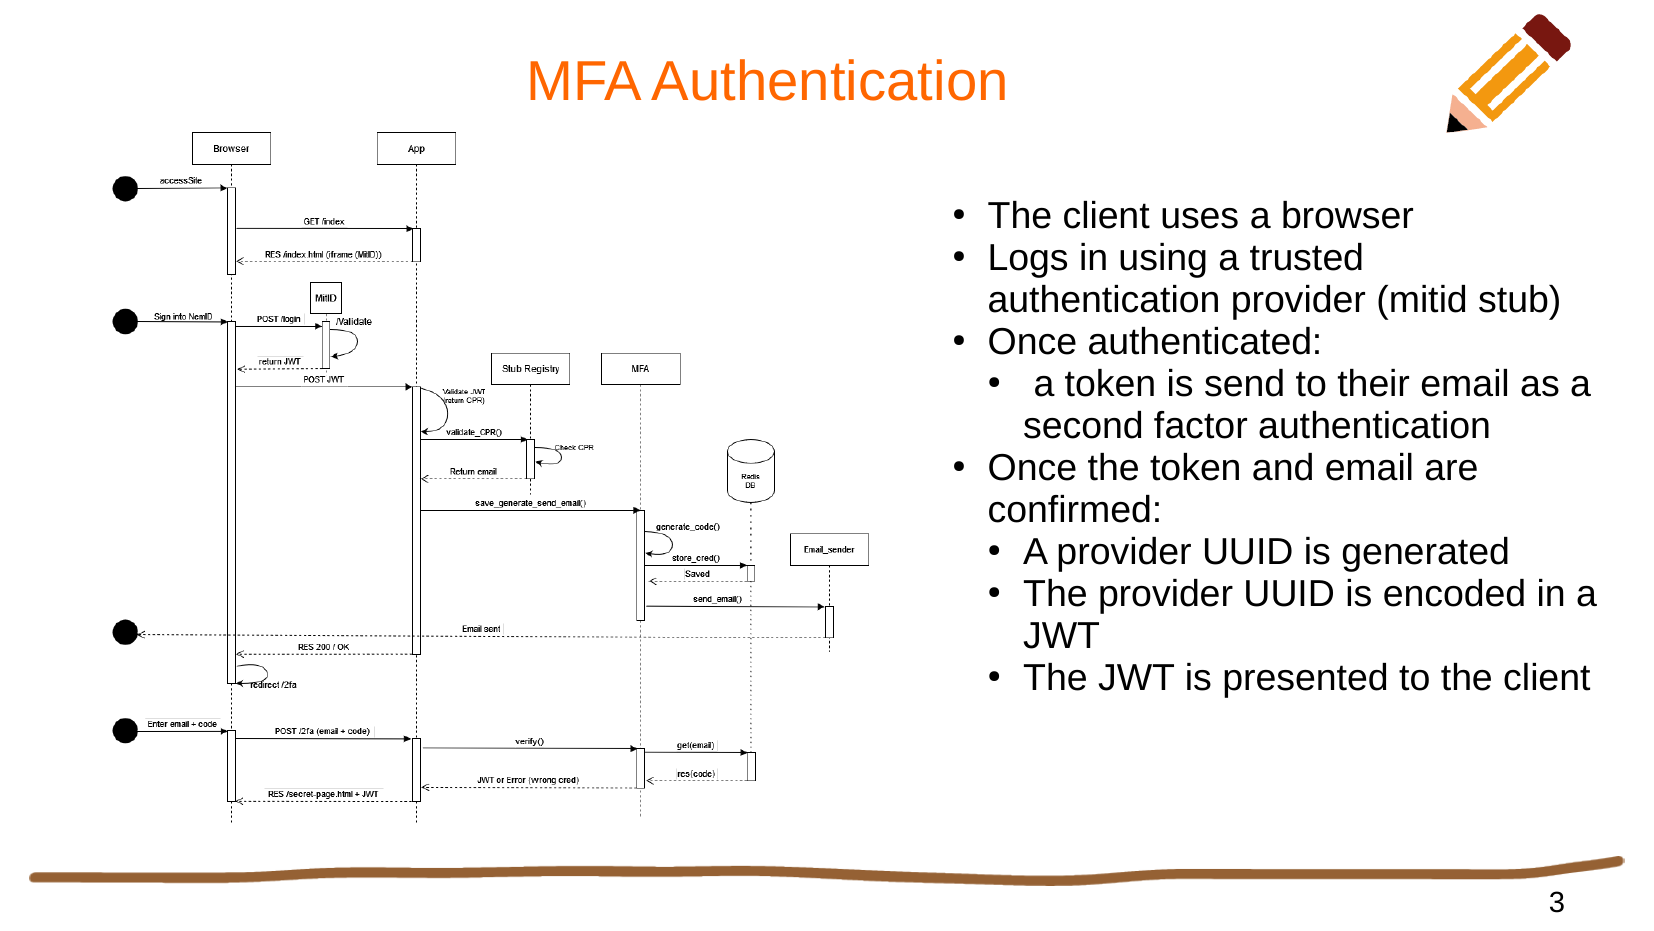

# MFA Authentication
The client uses a browser
Logs in using a trusted authentication provider (mitid stub)
Once authenticated:
 a token is send to their email as a second factor authentication
Once the token and email are confirmed:
A provider UUID is generated
The provider UUID is encoded in a JWT
The JWT is presented to the client
3